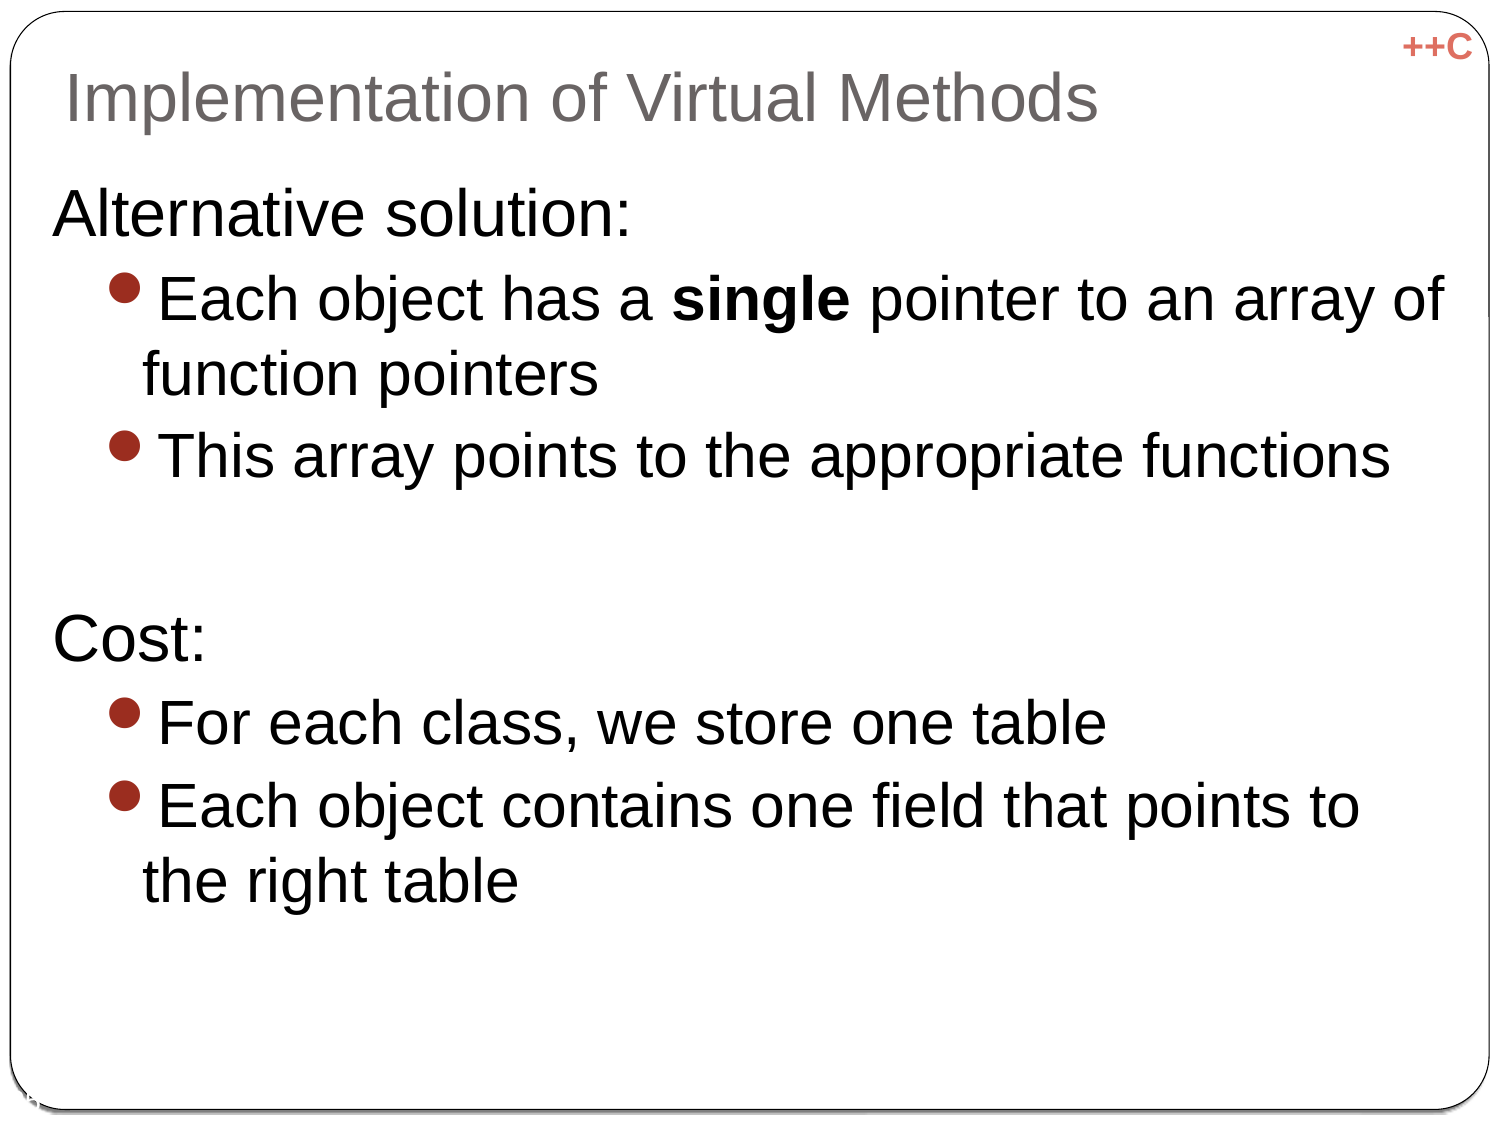

# Implementation of Virtual Methods
Alternative solution:
Each object has a single pointer to an array of function pointers
This array points to the appropriate functions
Cost:
For each class, we store one table
Each object contains one field that points to the right table